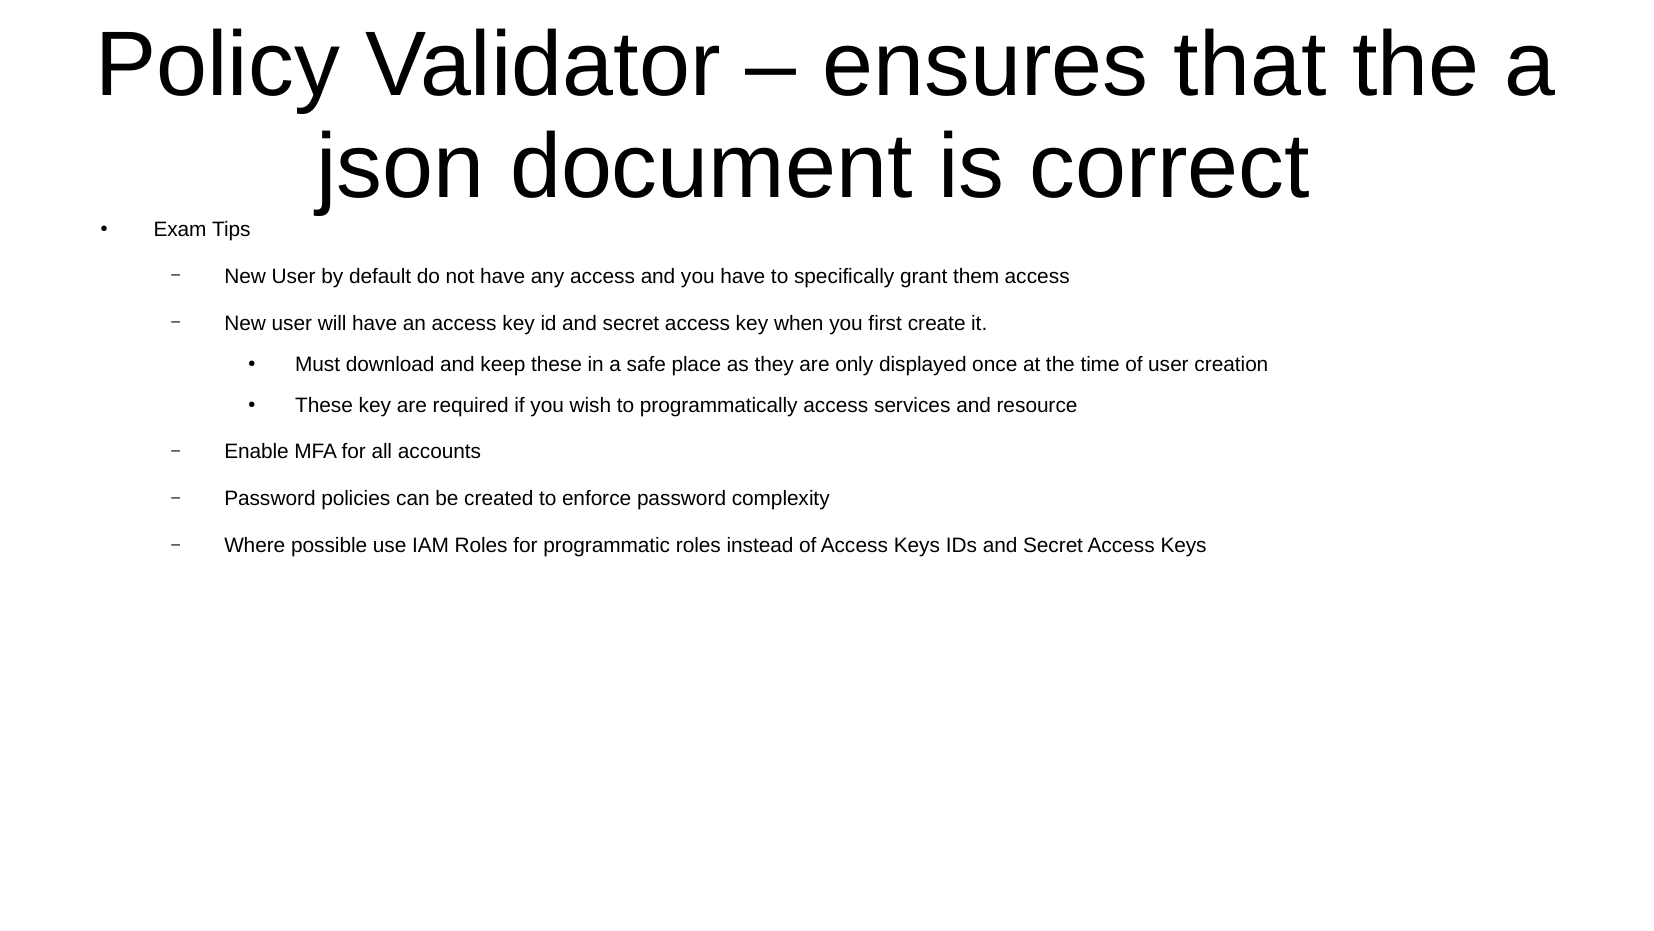

# Policy Validator – ensures that the a json document is correct
Exam Tips
New User by default do not have any access and you have to specifically grant them access
New user will have an access key id and secret access key when you first create it.
Must download and keep these in a safe place as they are only displayed once at the time of user creation
These key are required if you wish to programmatically access services and resource
Enable MFA for all accounts
Password policies can be created to enforce password complexity
Where possible use IAM Roles for programmatic roles instead of Access Keys IDs and Secret Access Keys